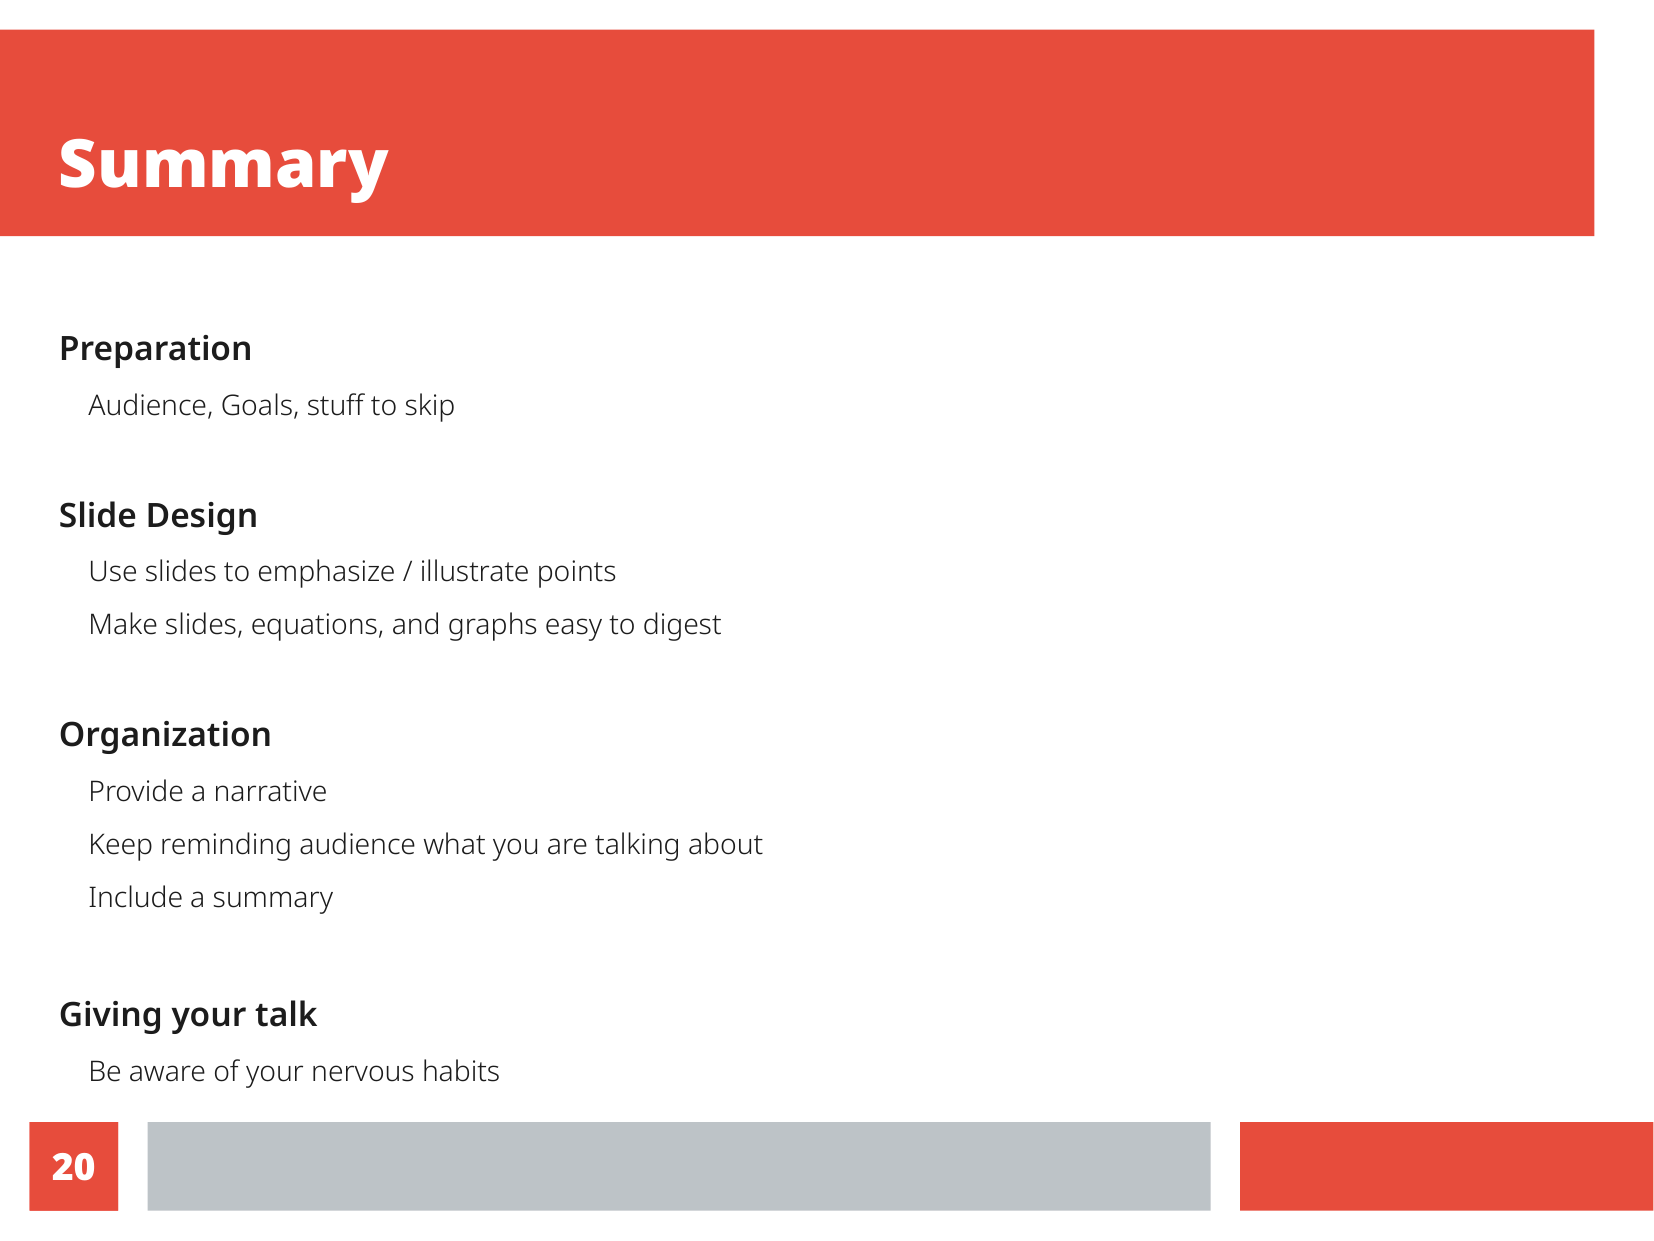

# Summary
Preparation
Audience, Goals, stuff to skip
Slide Design
Use slides to emphasize / illustrate points
Make slides, equations, and graphs easy to digest
Organization
Provide a narrative
Keep reminding audience what you are talking about
Include a summary
Giving your talk
Be aware of your nervous habits
20